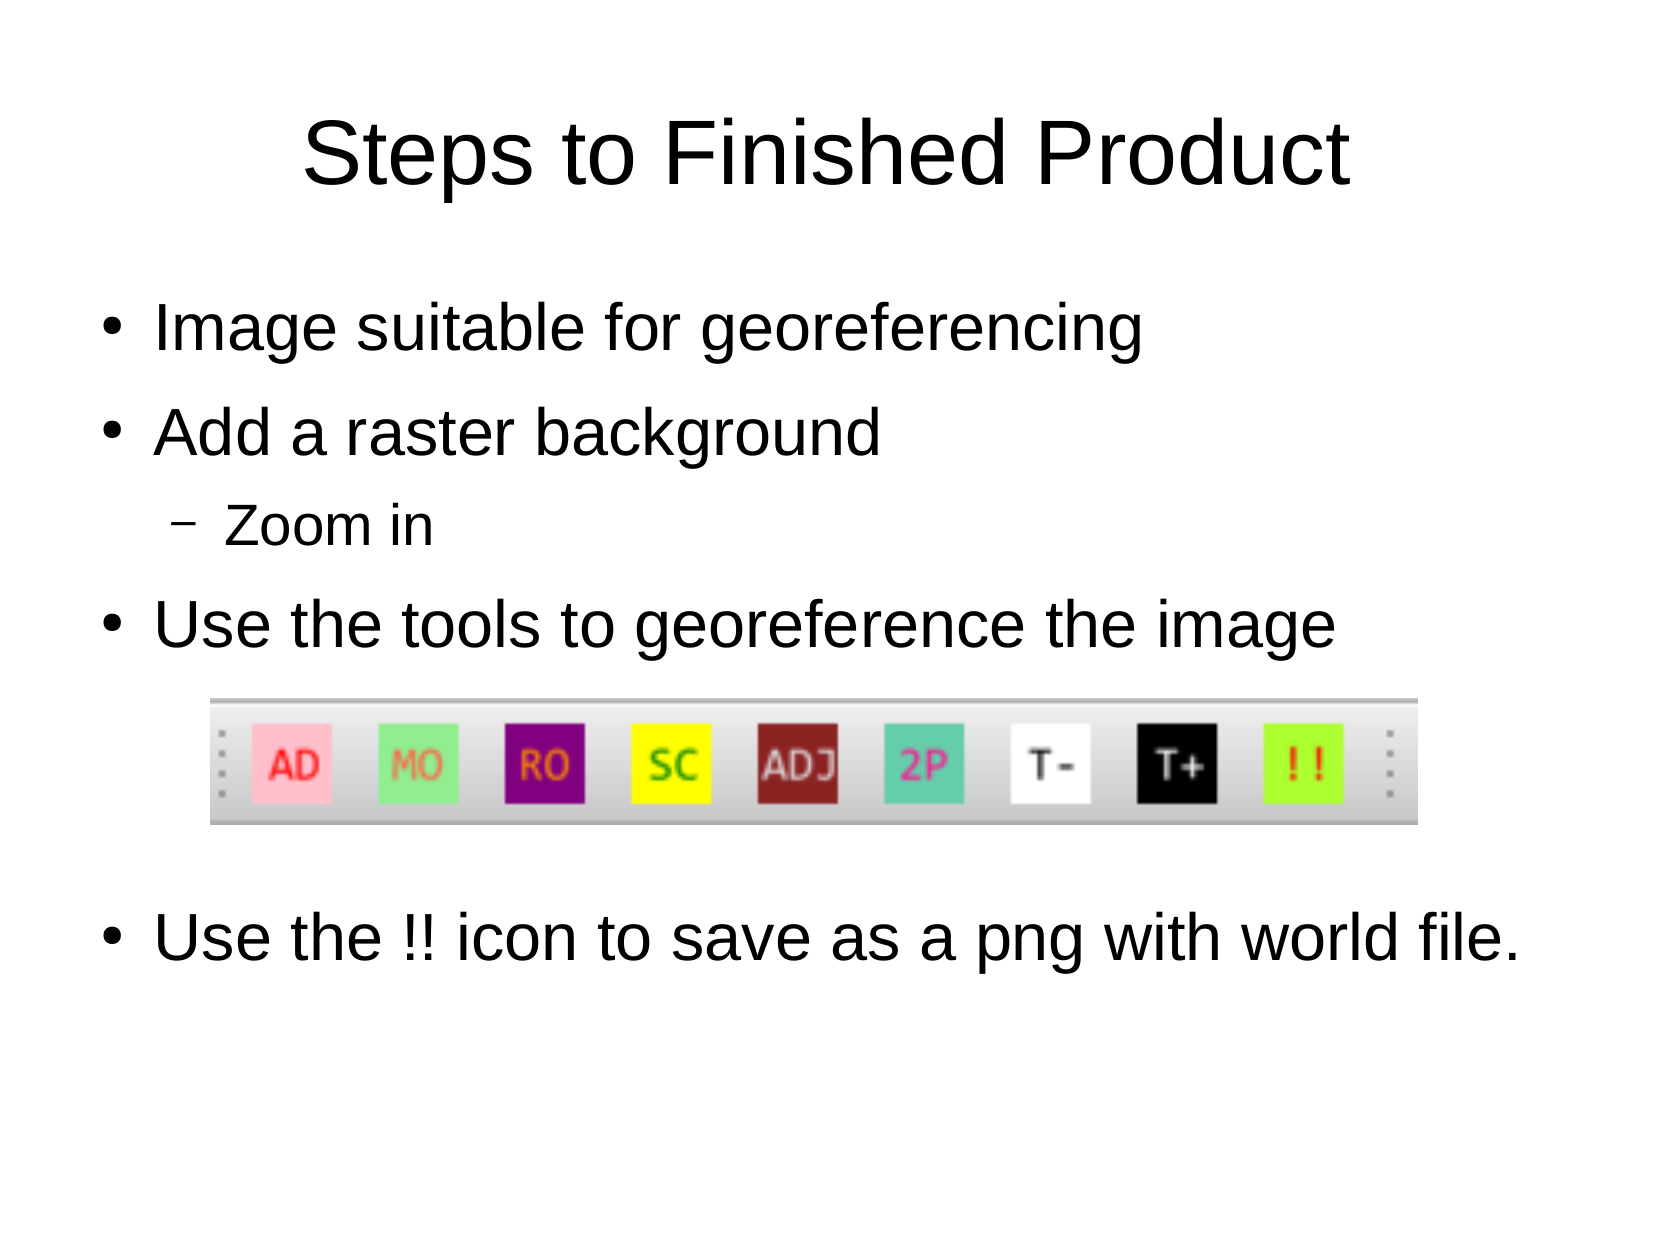

# Steps to Finished Product
Image suitable for georeferencing
Add a raster background
Zoom in
Use the tools to georeference the image
Use the !! icon to save as a png with world file.